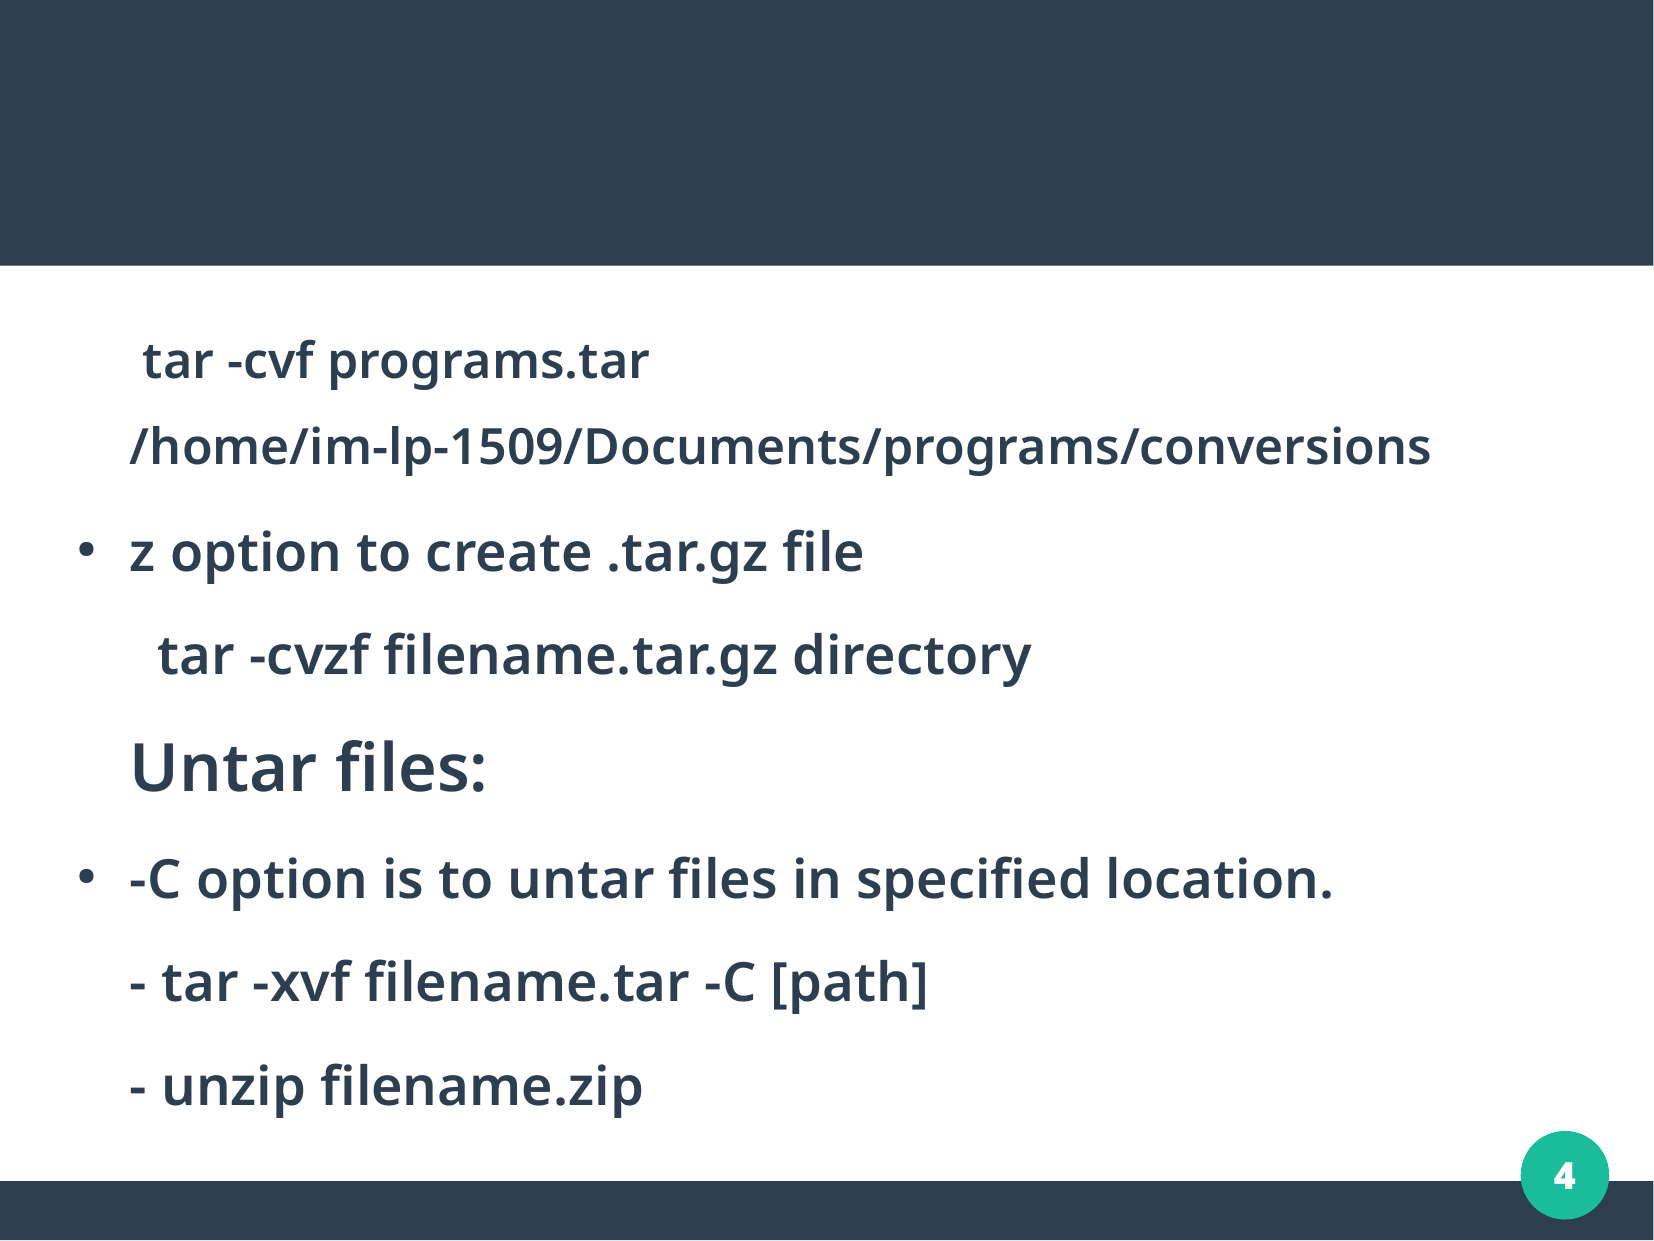

# tar -cvf programs.tar /home/im-lp-1509/Documents/programs/conversions
z option to create .tar.gz file
 tar -cvzf filename.tar.gz directory
Untar files:
-C option is to untar files in specified location.
- tar -xvf filename.tar -C [path]
- unzip filename.zip
4